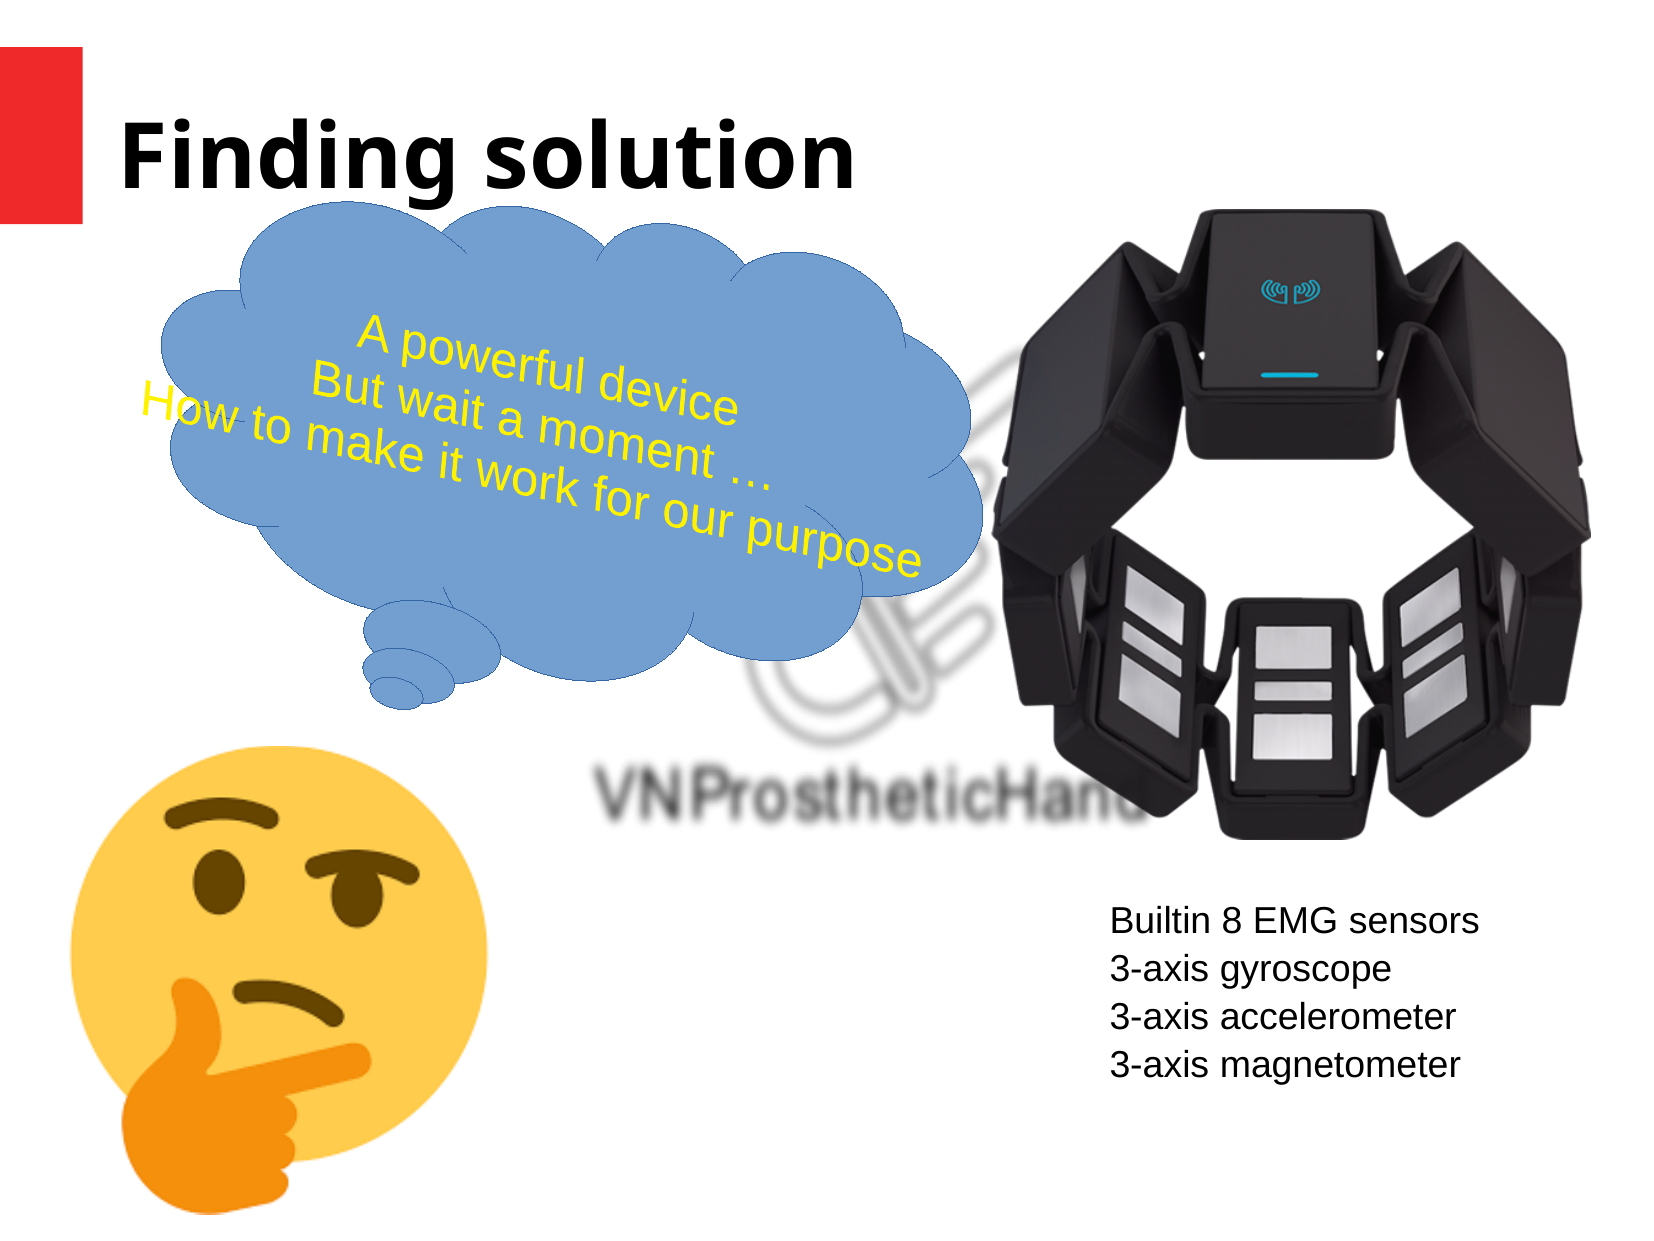

# Finding solution
A powerful device
But wait a moment …
How to make it work for our purpose
Builtin 8 EMG sensors
3-axis gyroscope
3-axis accelerometer
3-axis magnetometer
6